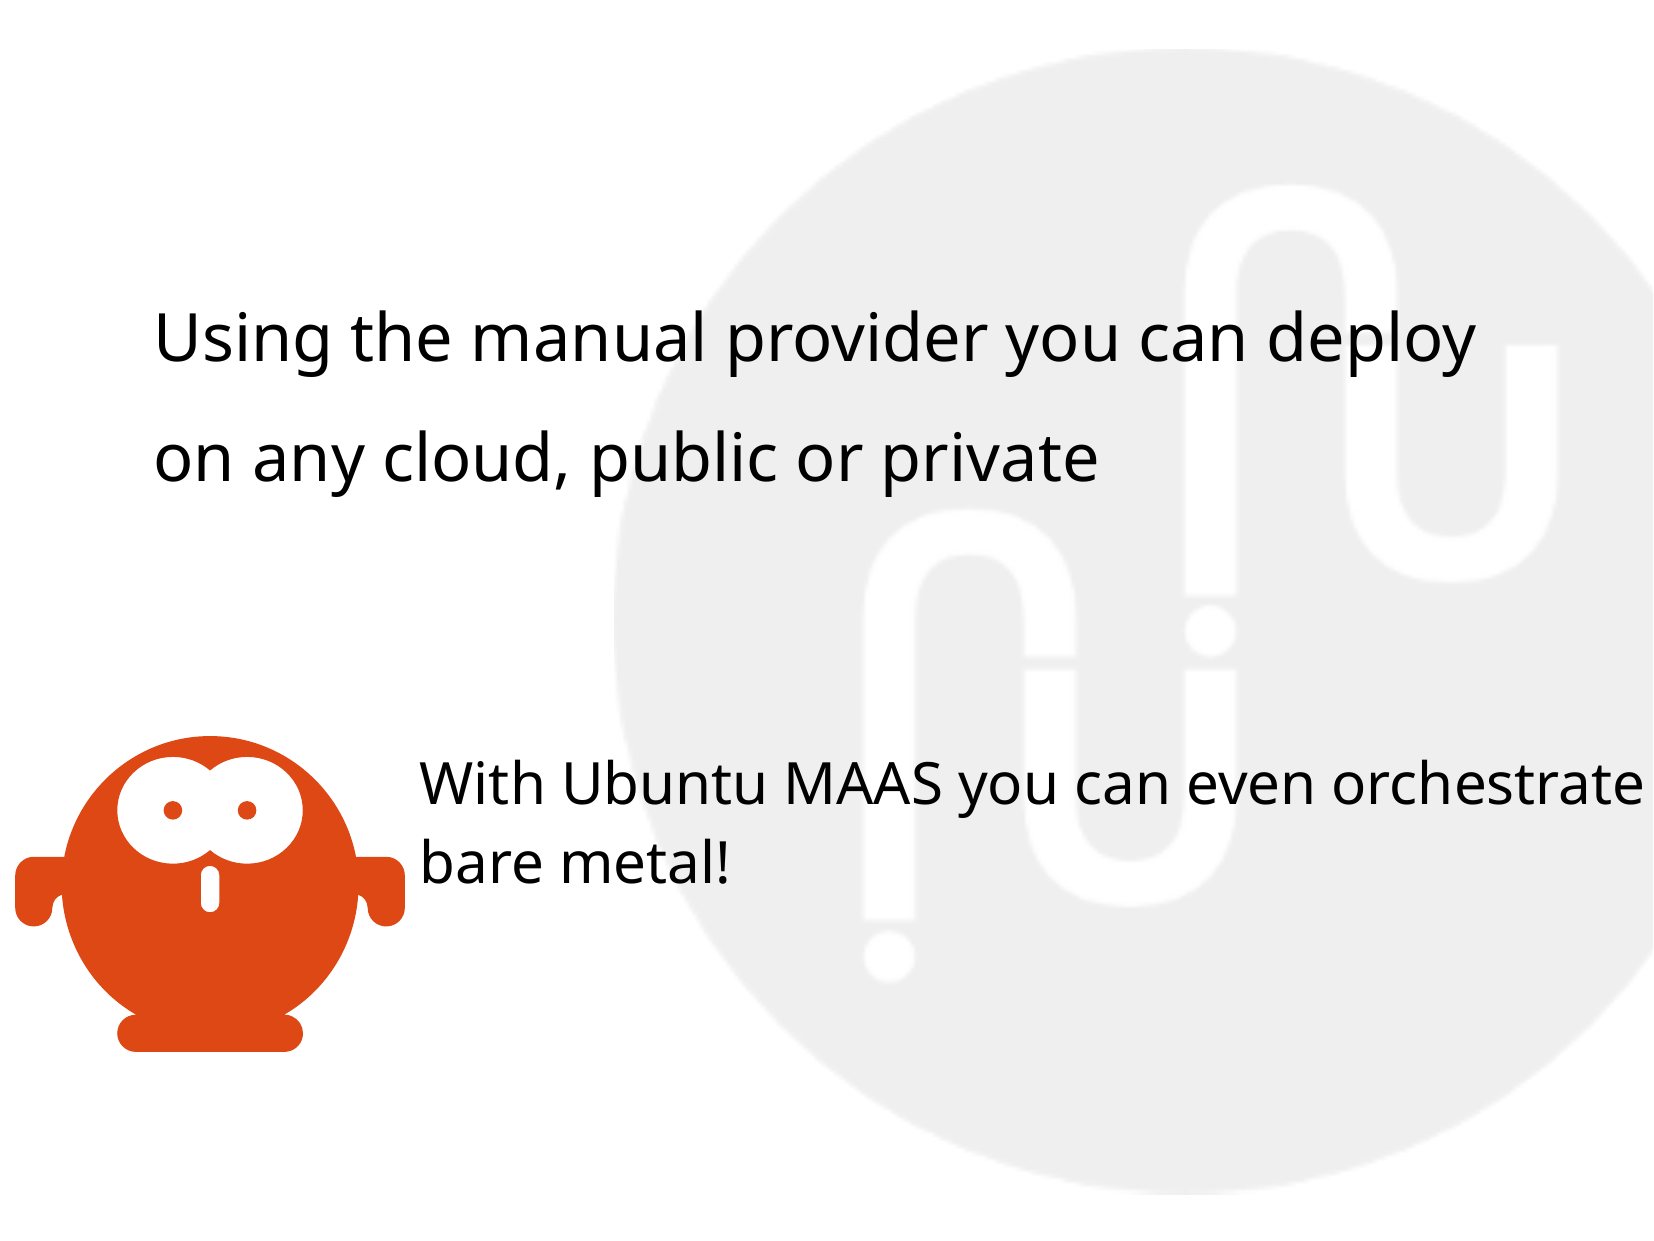

#
Using the manual provider you can deploy
on any cloud, public or private
With Ubuntu MAAS you can even orchestrate
bare metal!